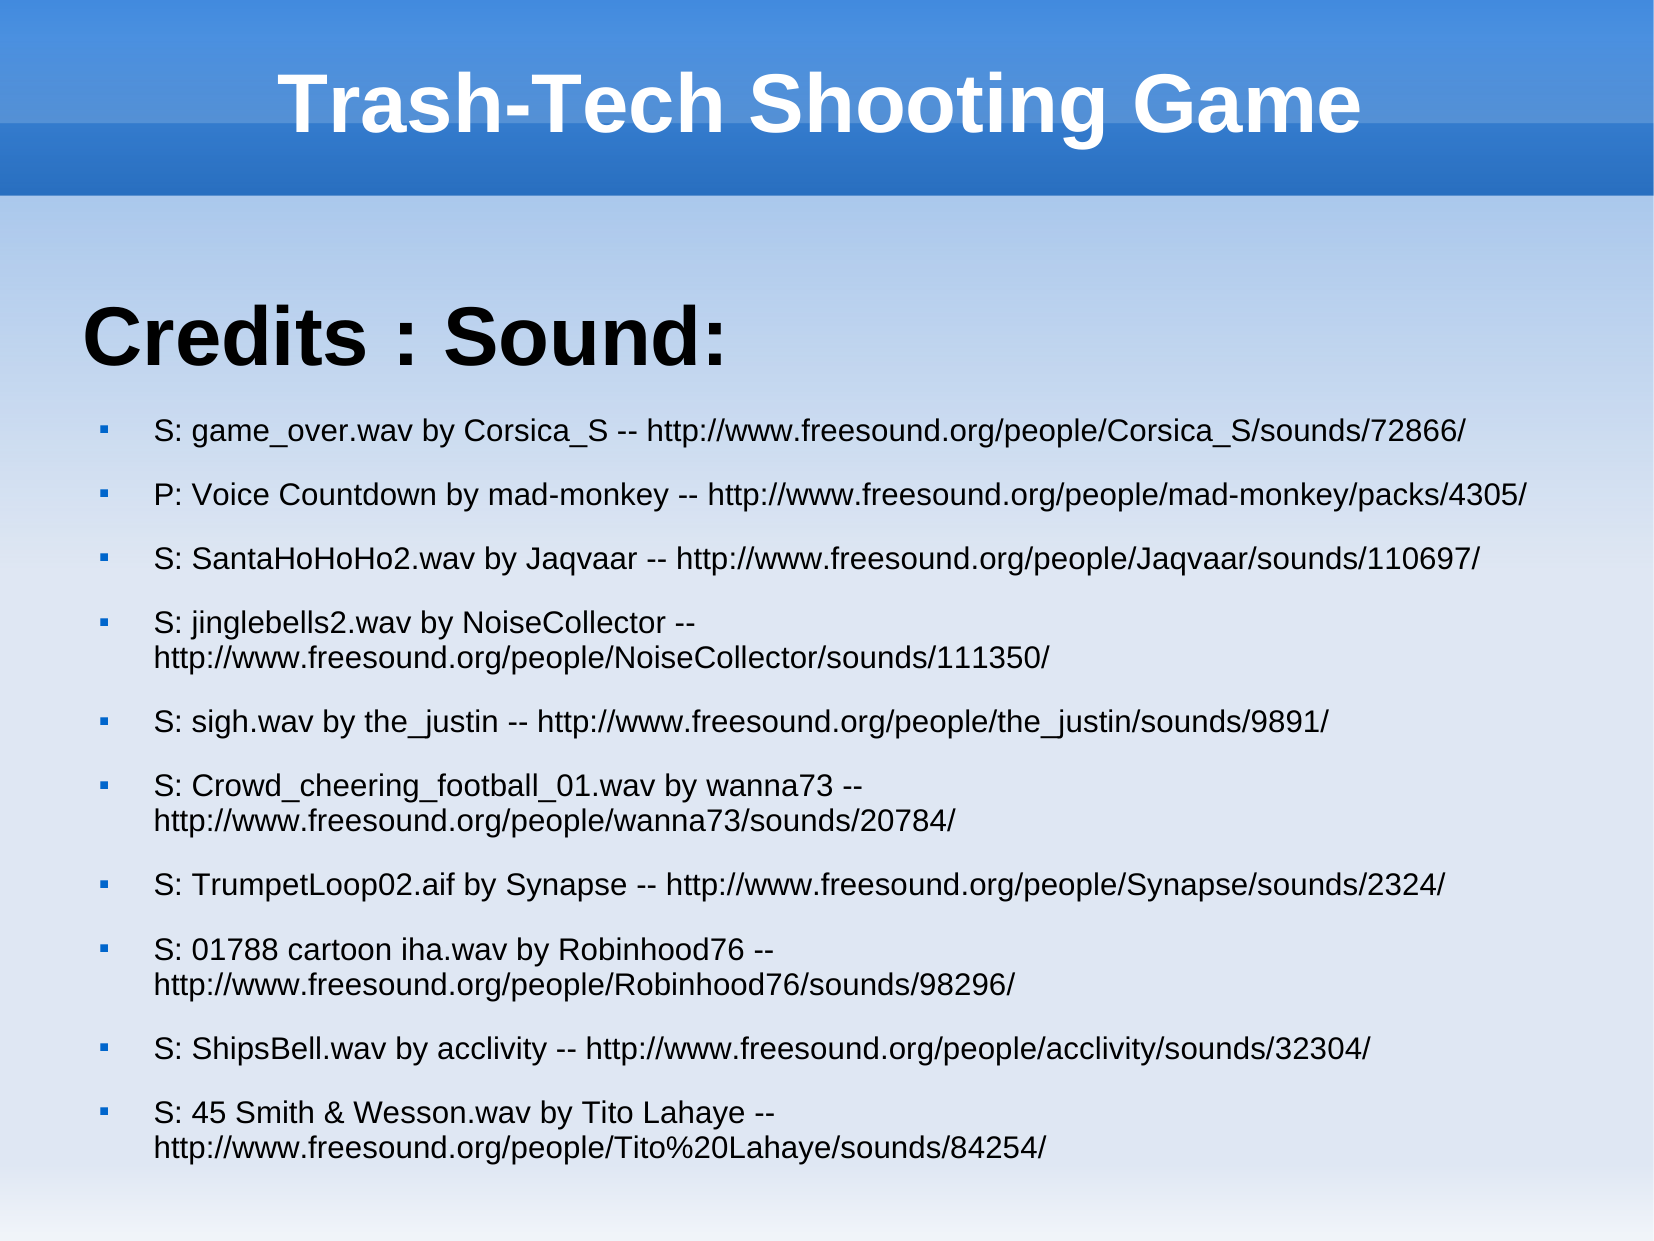

# Trash-Tech Shooting Game
Credits : Sound:
S: game_over.wav by Corsica_S -- http://www.freesound.org/people/Corsica_S/sounds/72866/
P: Voice Countdown by mad-monkey -- http://www.freesound.org/people/mad-monkey/packs/4305/
S: SantaHoHoHo2.wav by Jaqvaar -- http://www.freesound.org/people/Jaqvaar/sounds/110697/
S: jinglebells2.wav by NoiseCollector -- http://www.freesound.org/people/NoiseCollector/sounds/111350/
S: sigh.wav by the_justin -- http://www.freesound.org/people/the_justin/sounds/9891/
S: Crowd_cheering_football_01.wav by wanna73 -- http://www.freesound.org/people/wanna73/sounds/20784/
S: TrumpetLoop02.aif by Synapse -- http://www.freesound.org/people/Synapse/sounds/2324/
S: 01788 cartoon iha.wav by Robinhood76 -- http://www.freesound.org/people/Robinhood76/sounds/98296/
S: ShipsBell.wav by acclivity -- http://www.freesound.org/people/acclivity/sounds/32304/
S: 45 Smith & Wesson.wav by Tito Lahaye -- http://www.freesound.org/people/Tito%20Lahaye/sounds/84254/